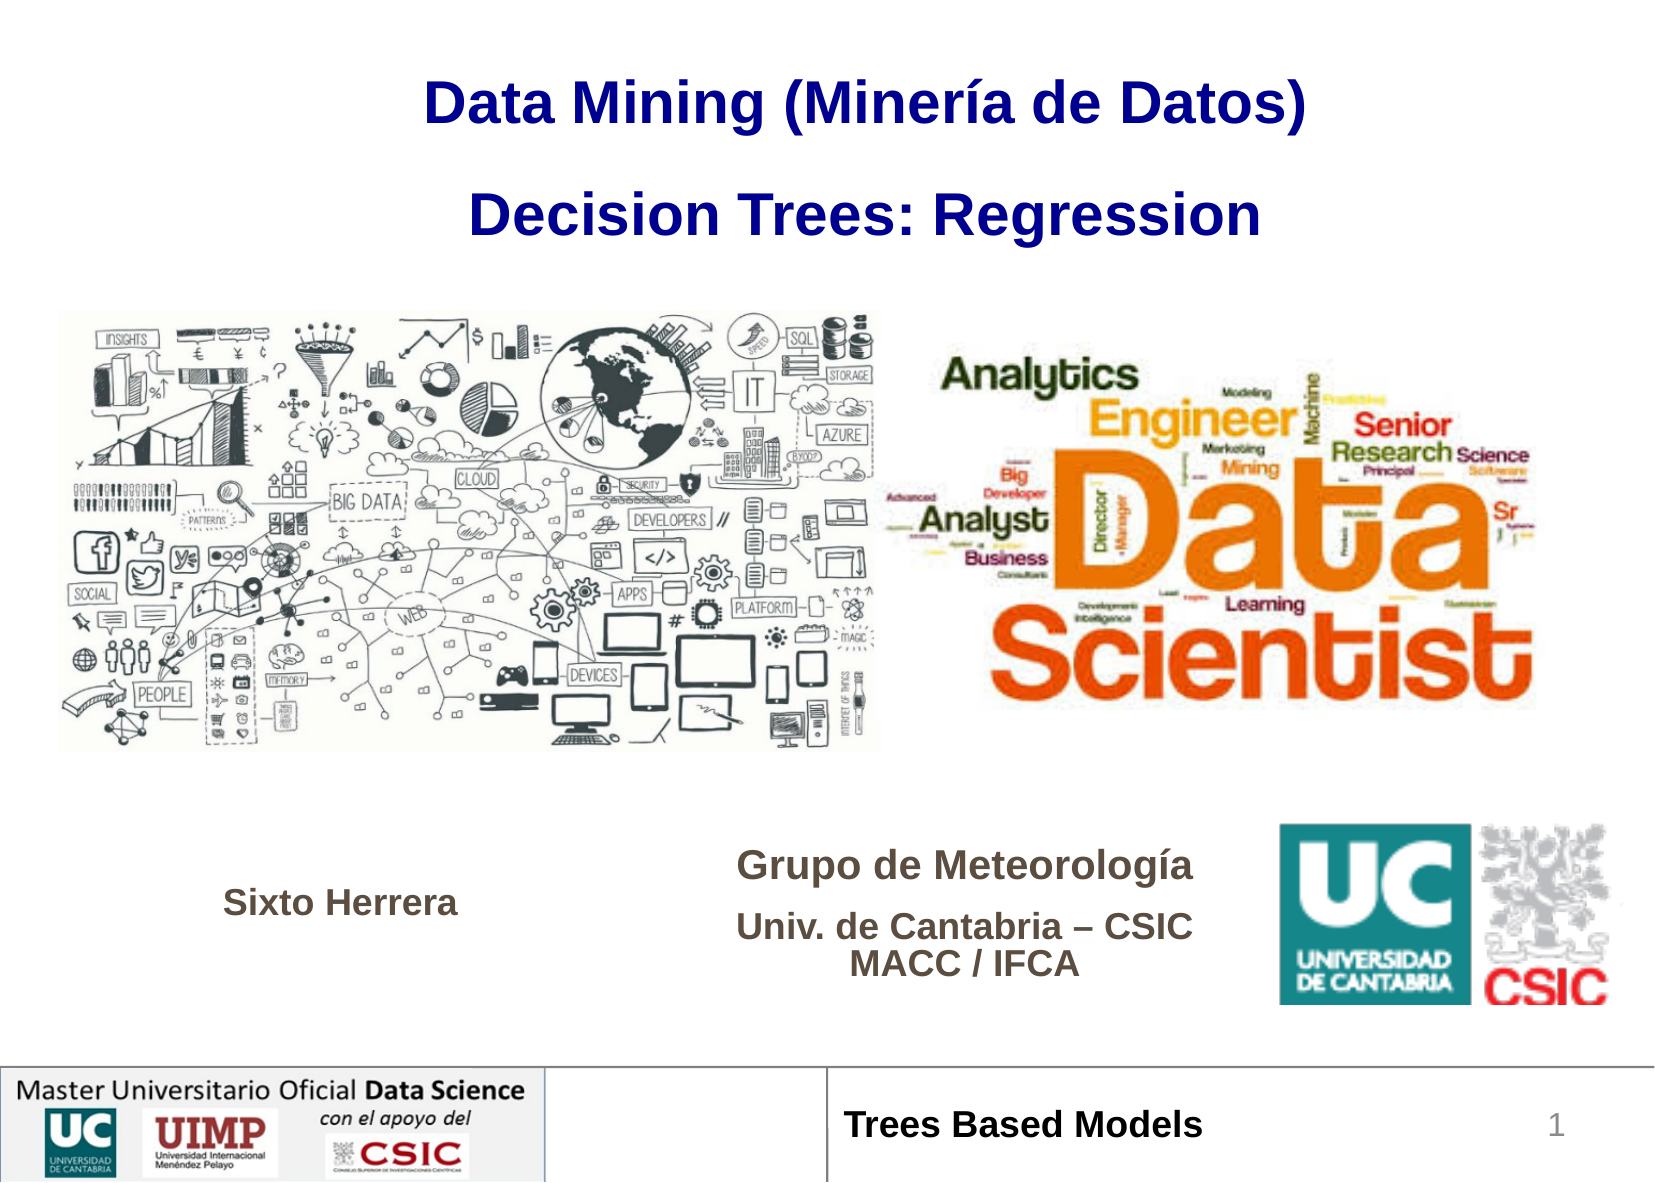

Data Mining (Minería de Datos)
Decision Trees: Regression
Grupo de Meteorología
Univ. de Cantabria – CSIC
MACC / IFCA
Sixto Herrera